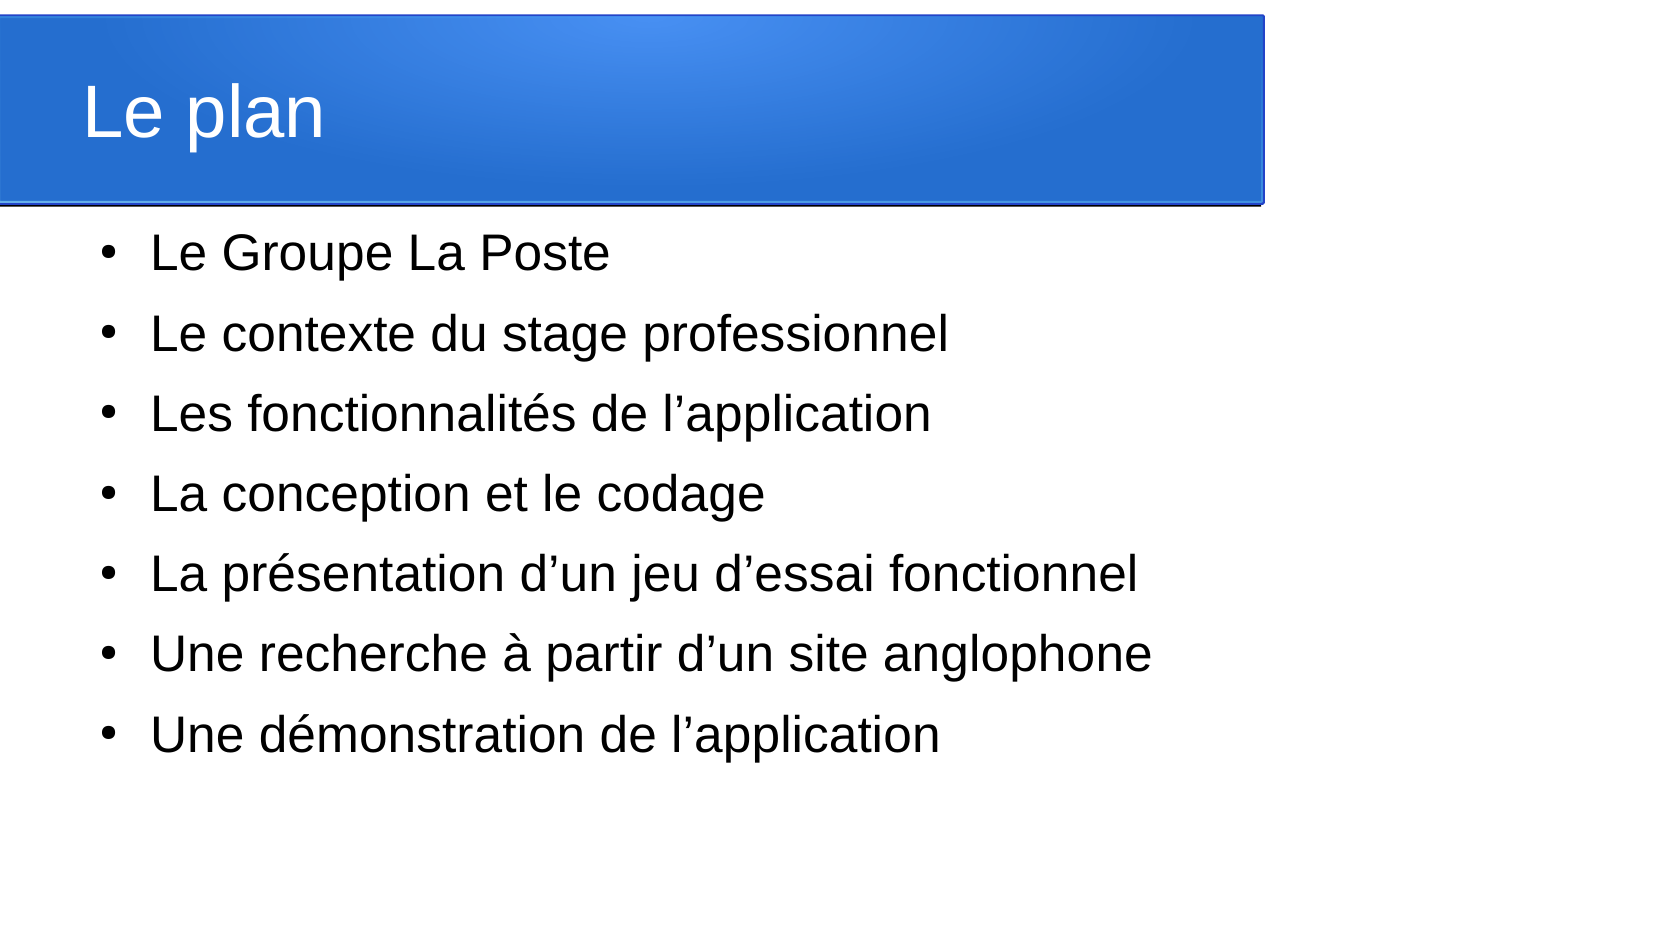

# Le plan
Le Groupe La Poste
Le contexte du stage professionnel
Les fonctionnalités de l’application
La conception et le codage
La présentation d’un jeu d’essai fonctionnel
Une recherche à partir d’un site anglophone
Une démonstration de l’application